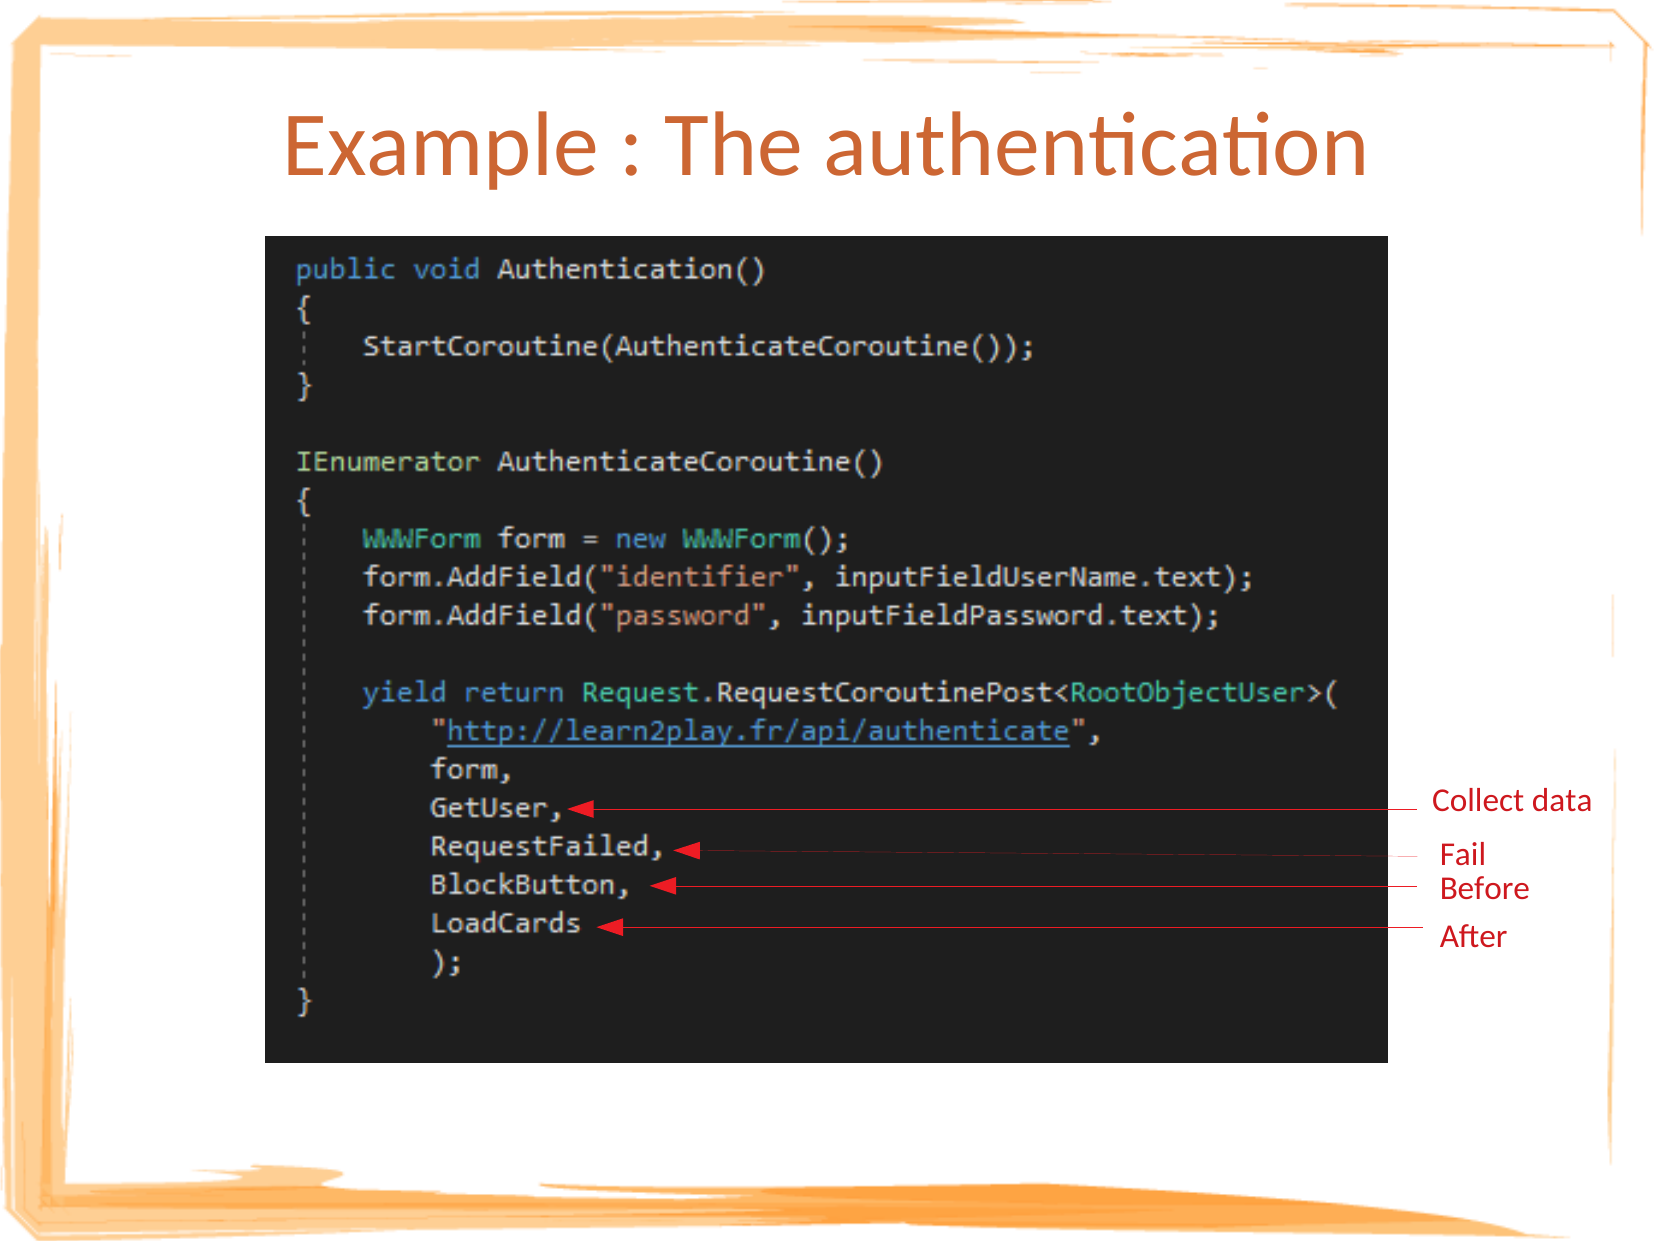

# Example : The authentication
Collect data
Fail
Before
After